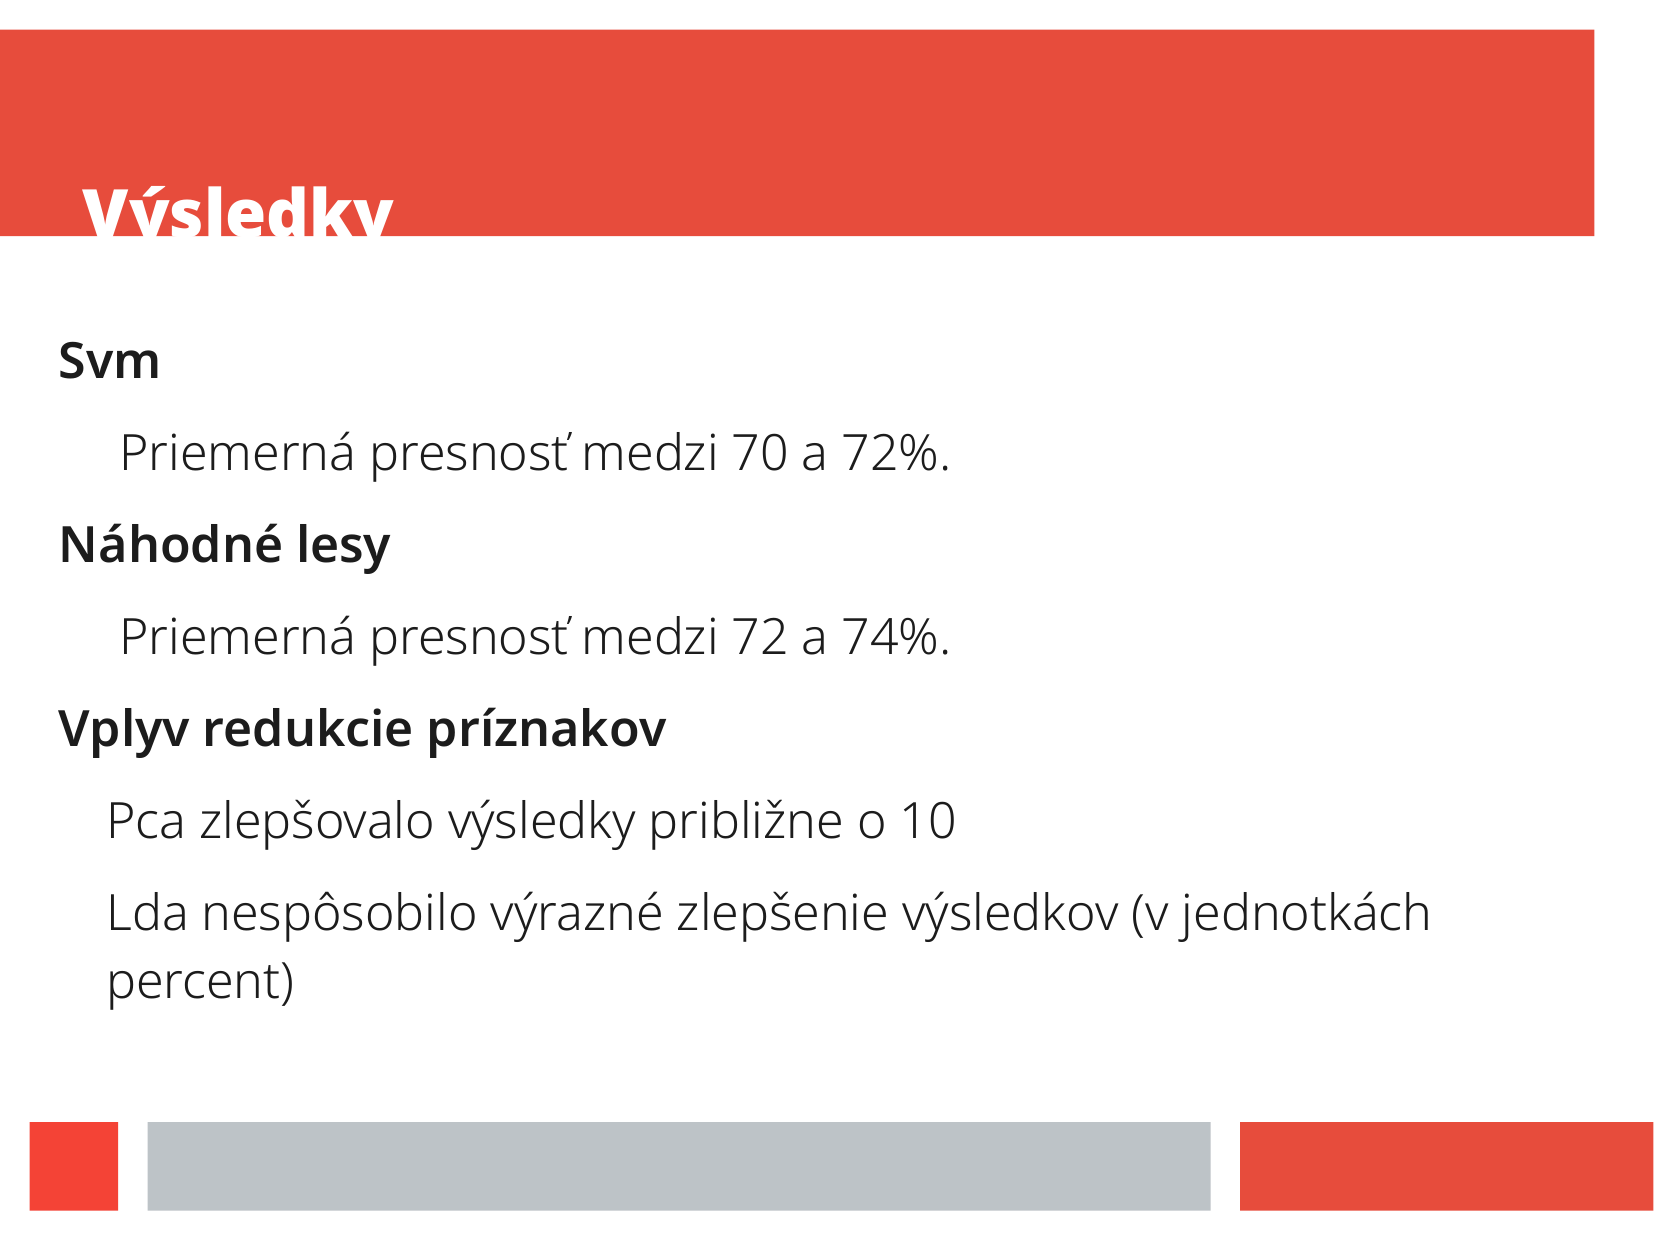

# Výsledky
Svm
 Priemerná presnosť medzi 70 a 72%.
Náhodné lesy
 Priemerná presnosť medzi 72 a 74%.
Vplyv redukcie príznakov
Pca zlepšovalo výsledky približne o 10
Lda nespôsobilo výrazné zlepšenie výsledkov (v jednotkách percent)